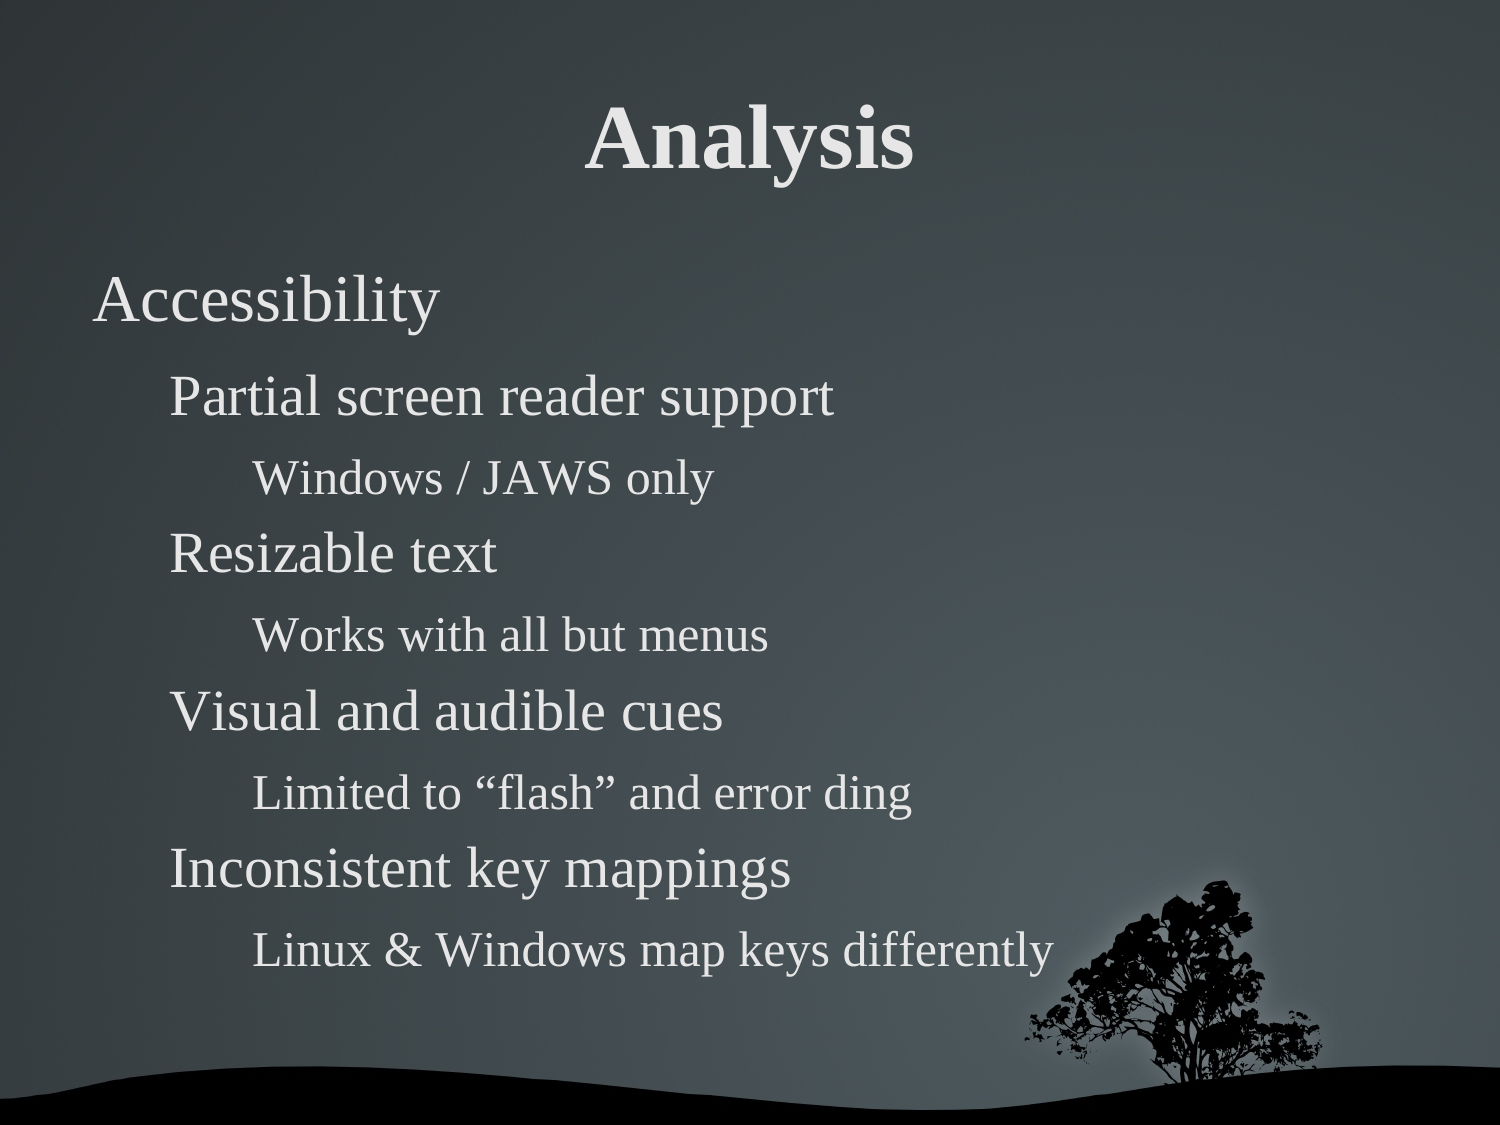

# Analysis
Accessibility
Partial screen reader support
Windows / JAWS only
Resizable text
Works with all but menus
Visual and audible cues
Limited to “flash” and error ding
Inconsistent key mappings
Linux & Windows map keys differently